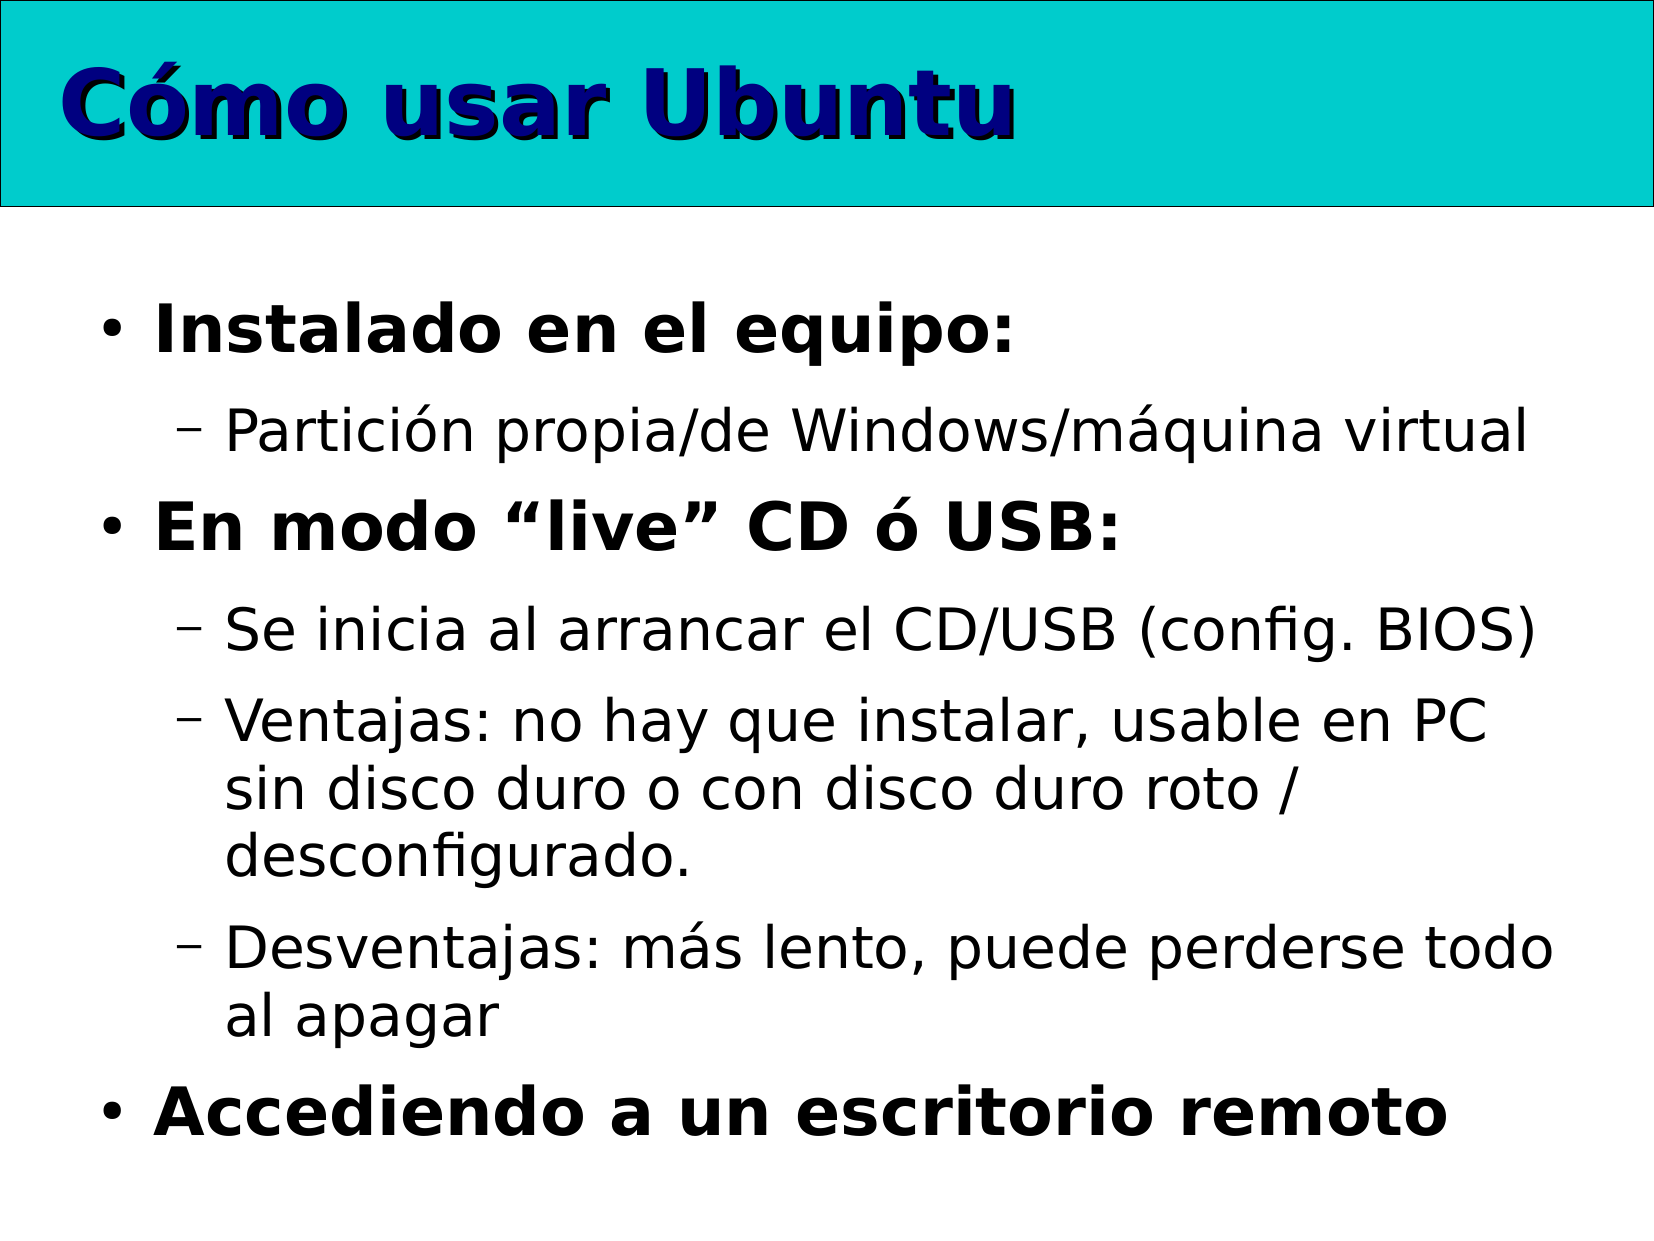

# Cómo usar Ubuntu
Instalado en el equipo:
Partición propia/de Windows/máquina virtual
En modo “live” CD ó USB:
Se inicia al arrancar el CD/USB (config. BIOS)
Ventajas: no hay que instalar, usable en PC sin disco duro o con disco duro roto / desconfigurado.
Desventajas: más lento, puede perderse todo al apagar
Accediendo a un escritorio remoto